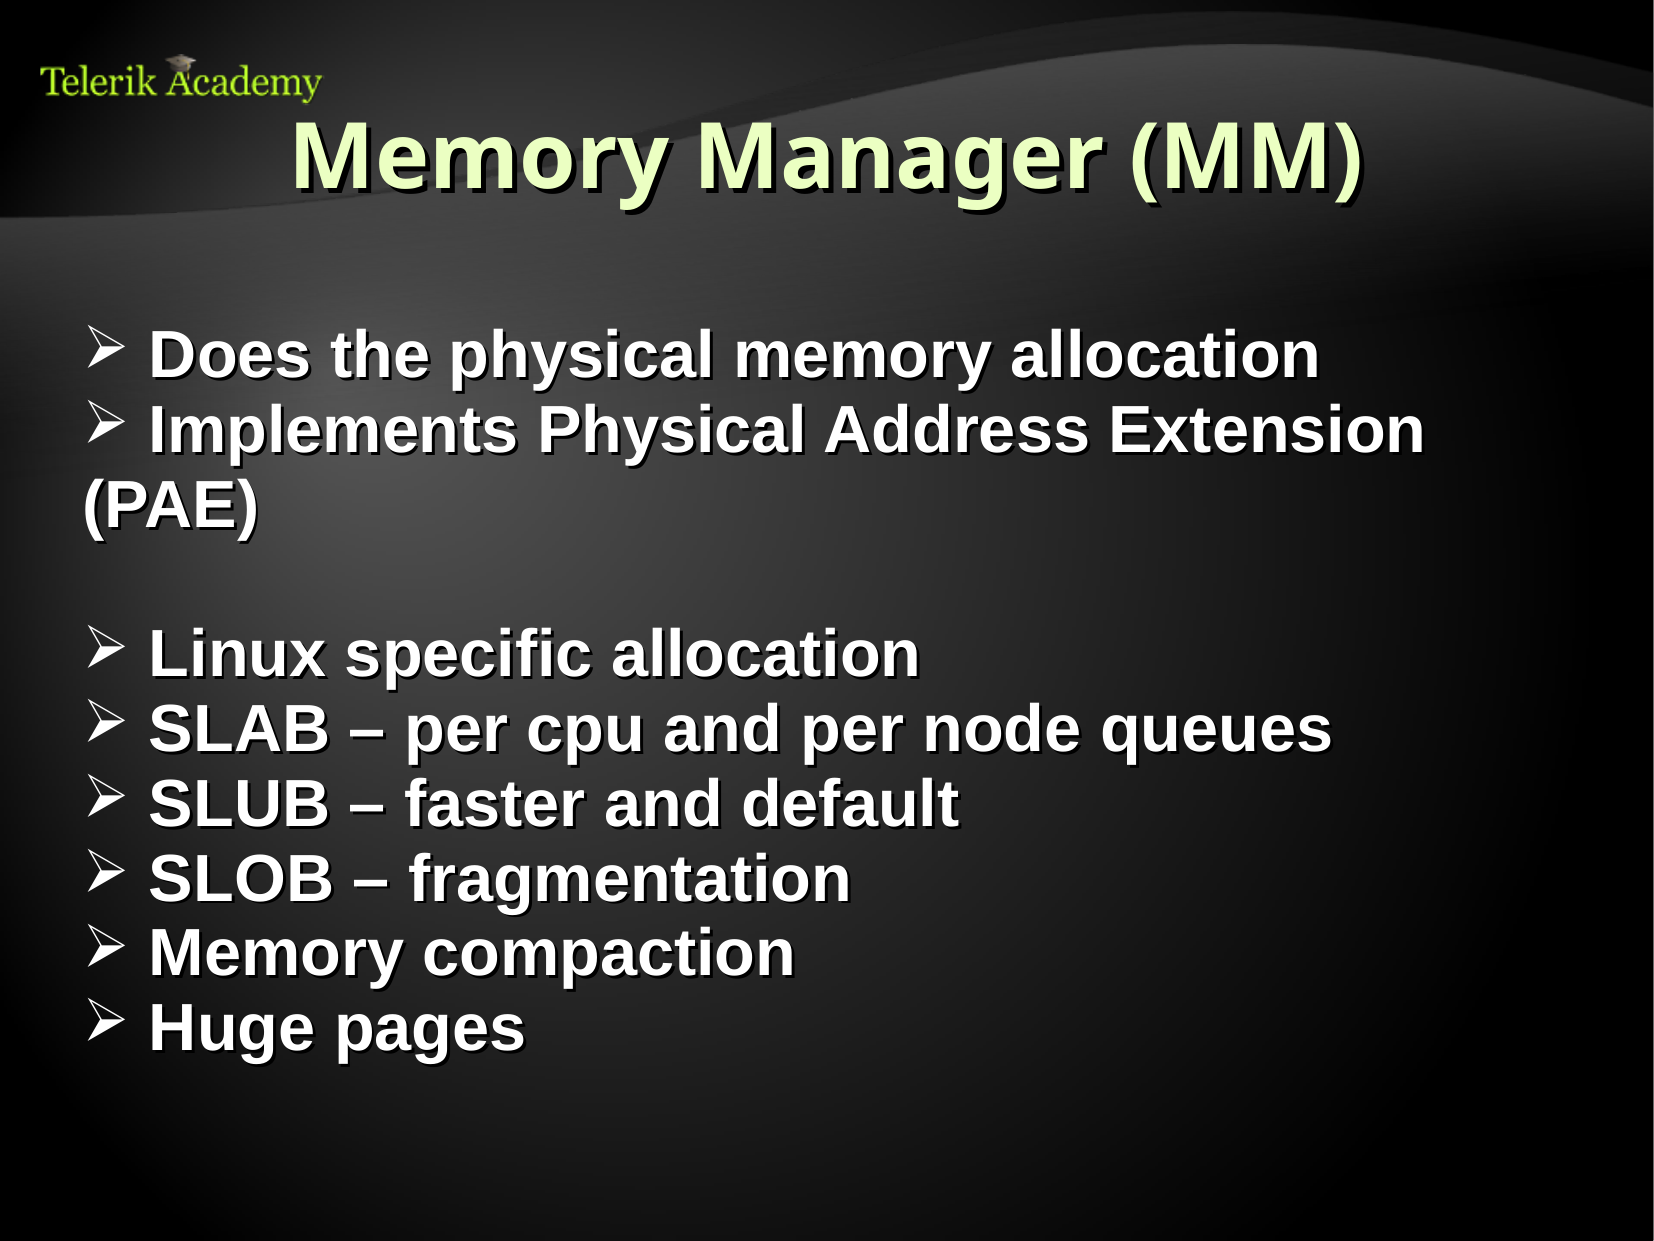

# Memory Manager (MM)
 Does the physical memory allocation
 Implements Physical Address Extension (PAE)
 Linux specific allocation
 SLAB – per cpu and per node queues
 SLUB – faster and default
 SLOB – fragmentation
 Memory compaction
 Huge pages